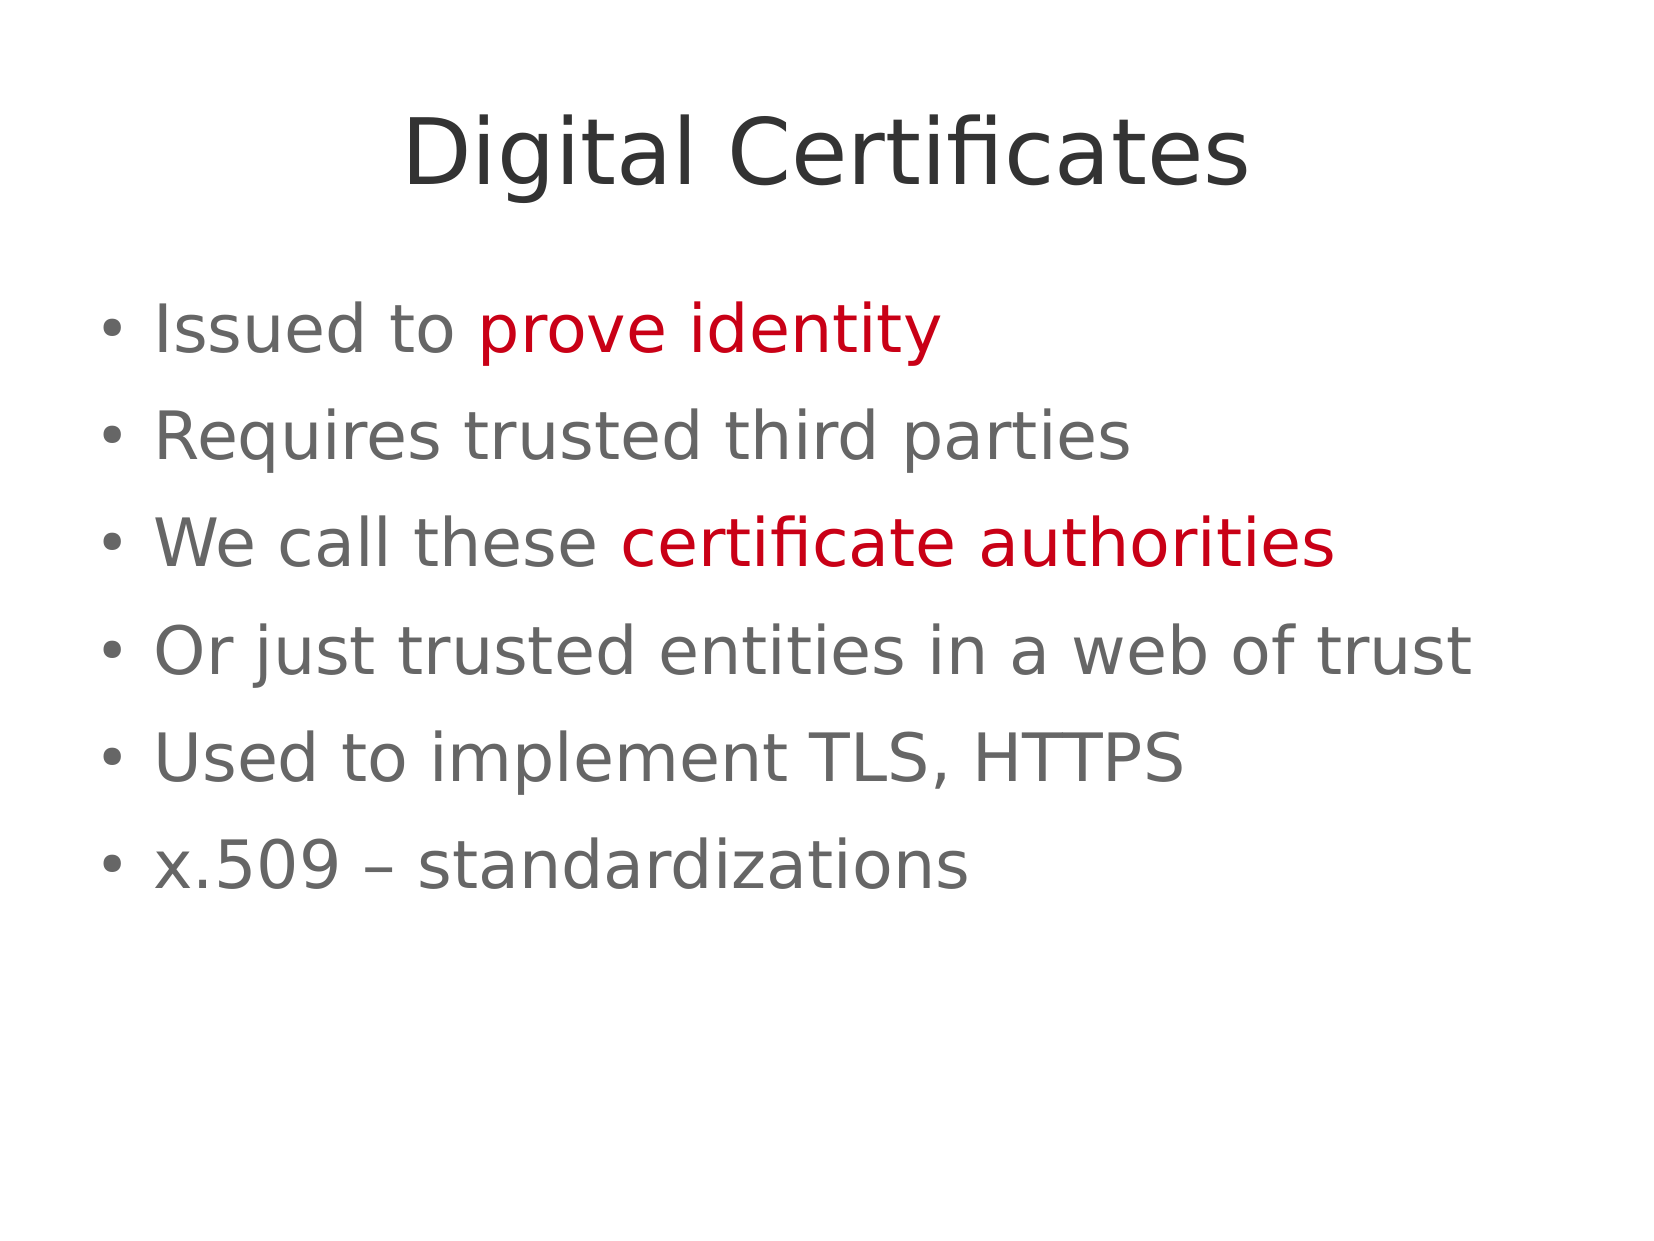

# Digital Certificates
Issued to prove identity
Requires trusted third parties
We call these certificate authorities
Or just trusted entities in a web of trust
Used to implement TLS, HTTPS
x.509 – standardizations